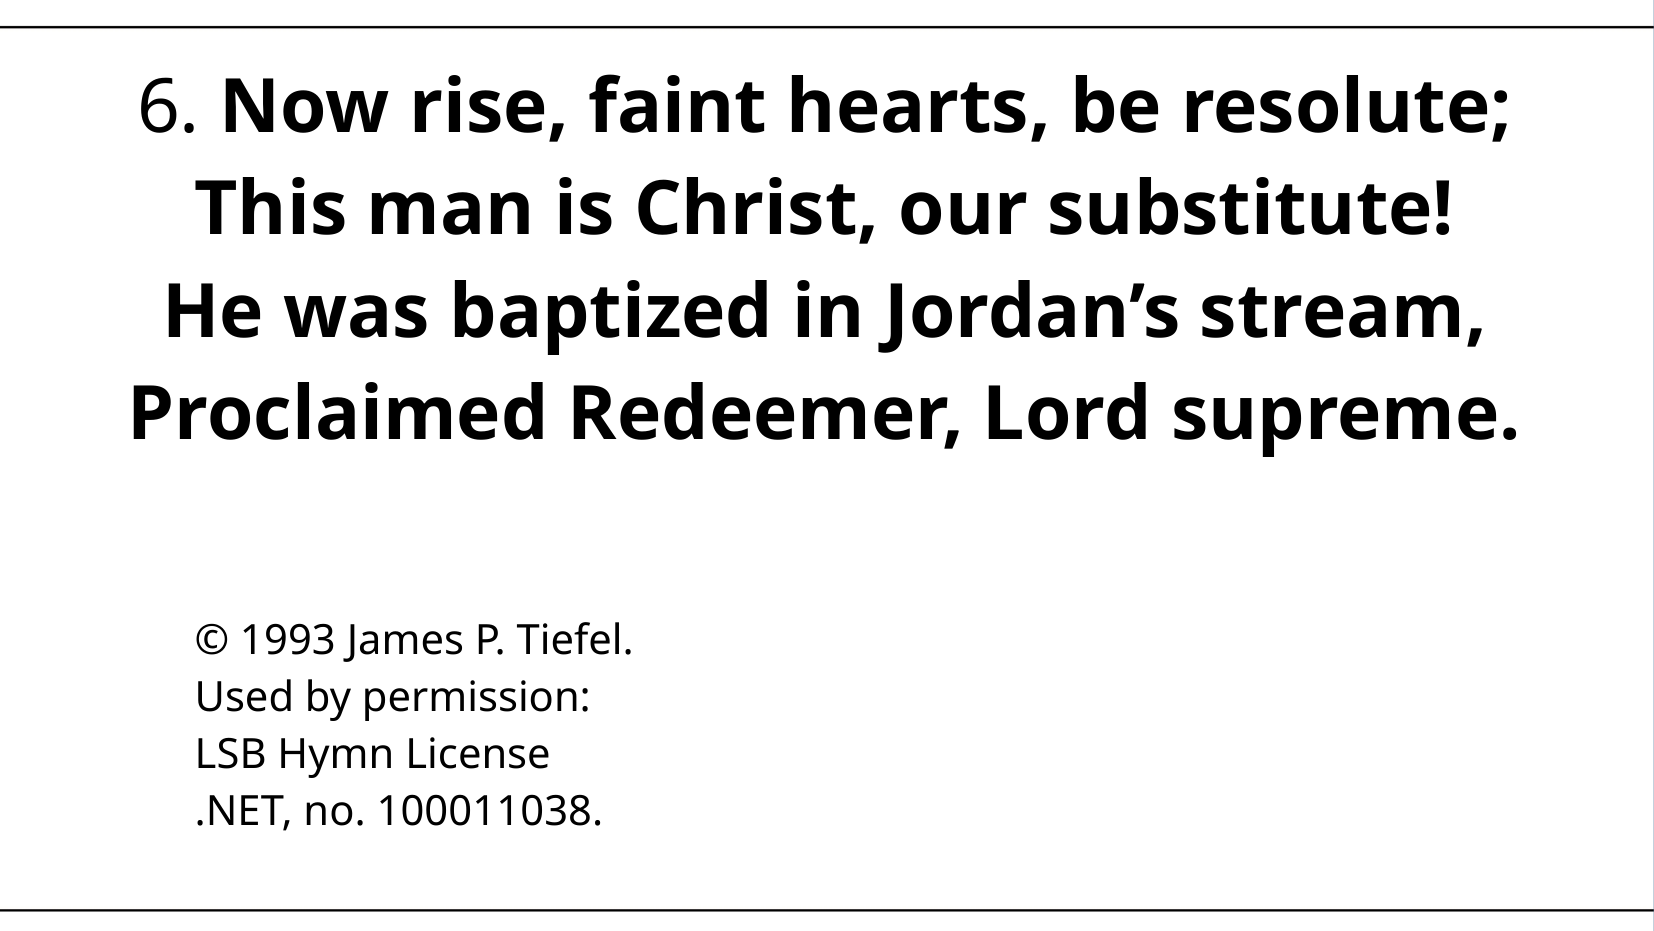

6. Now rise, faint hearts, be resolute;
This man is Christ, our substitute!
He was baptized in Jordan’s stream,
Proclaimed Redeemer, Lord supreme.
 © 1993 James P. Tiefel.
 Used by permission:
 LSB Hymn License
 .NET, no. 100011038.